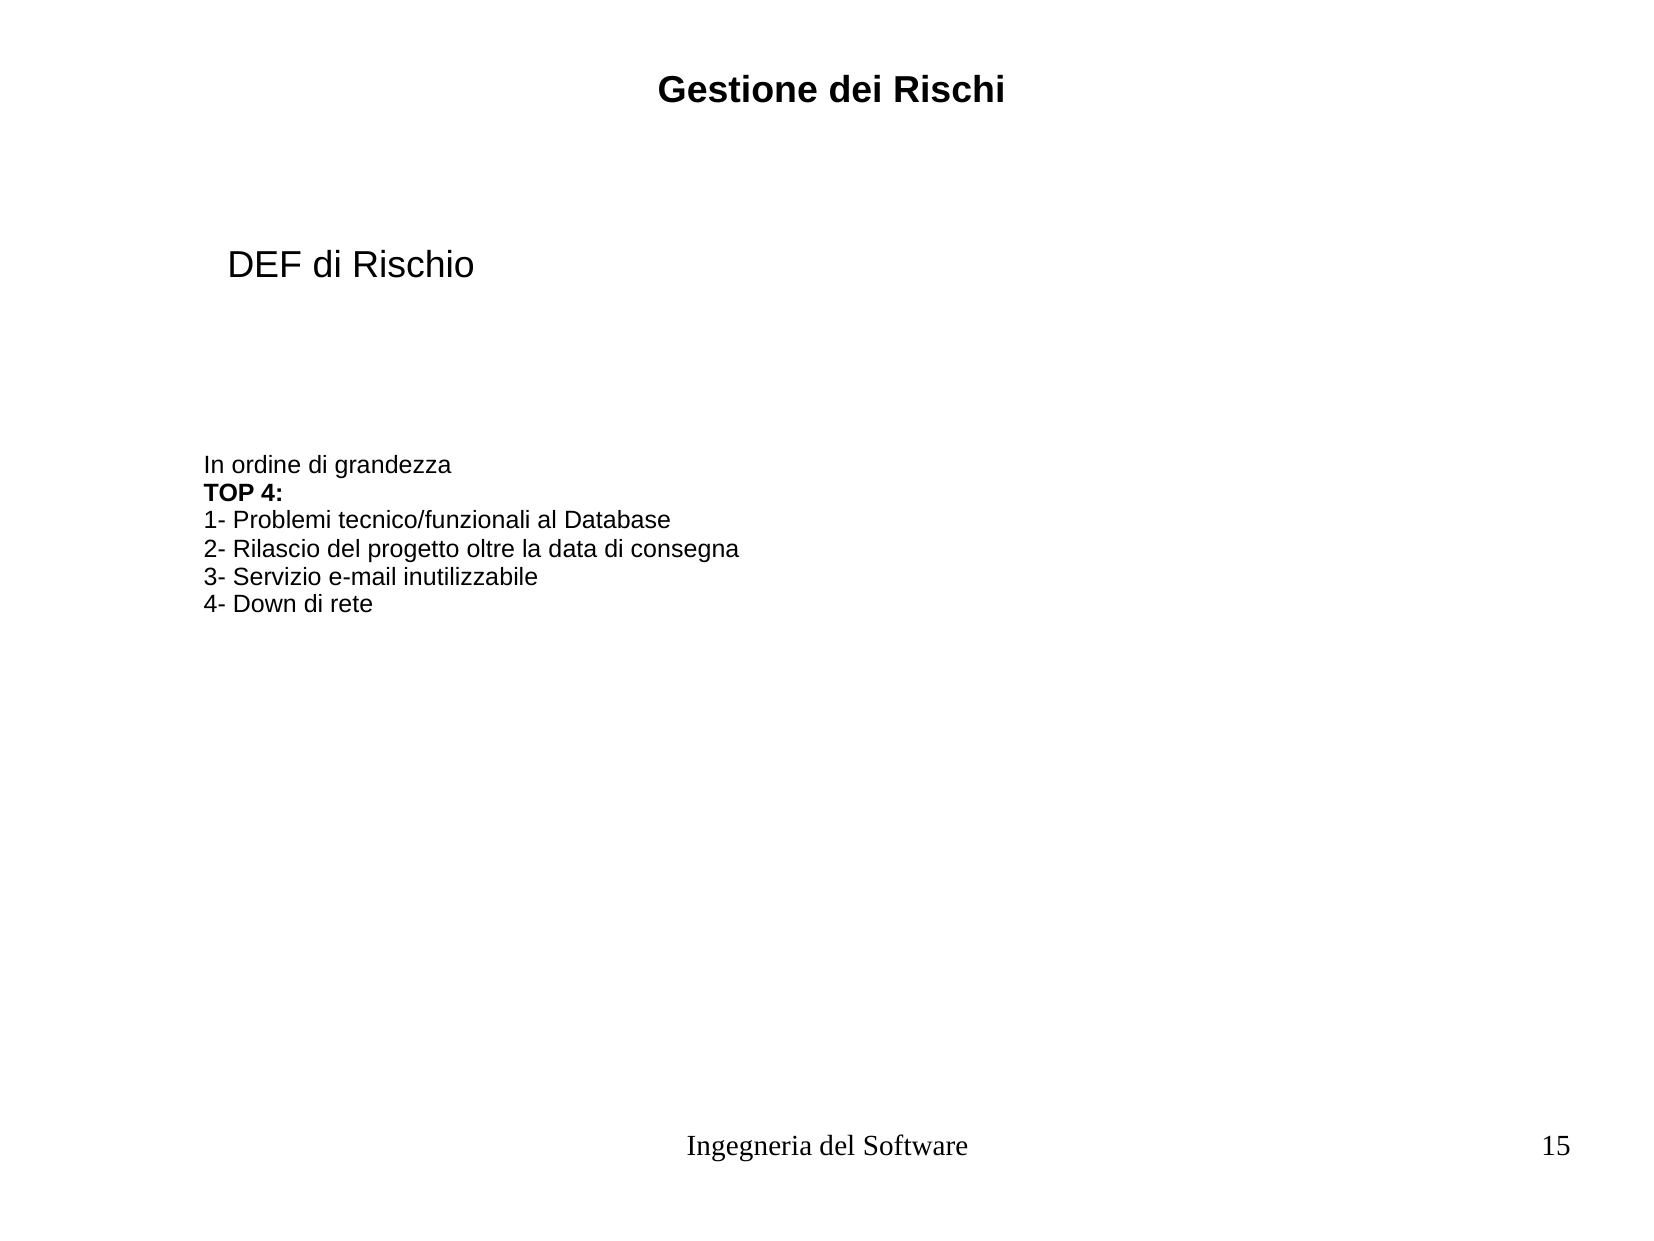

Gestione dei Rischi
DEF di Rischio
In ordine di grandezza
TOP 4:
1- Problemi tecnico/funzionali al Database
2- Rilascio del progetto oltre la data di consegna
3- Servizio e-mail inutilizzabile
4- Down di rete
Ingegneria del Software
15